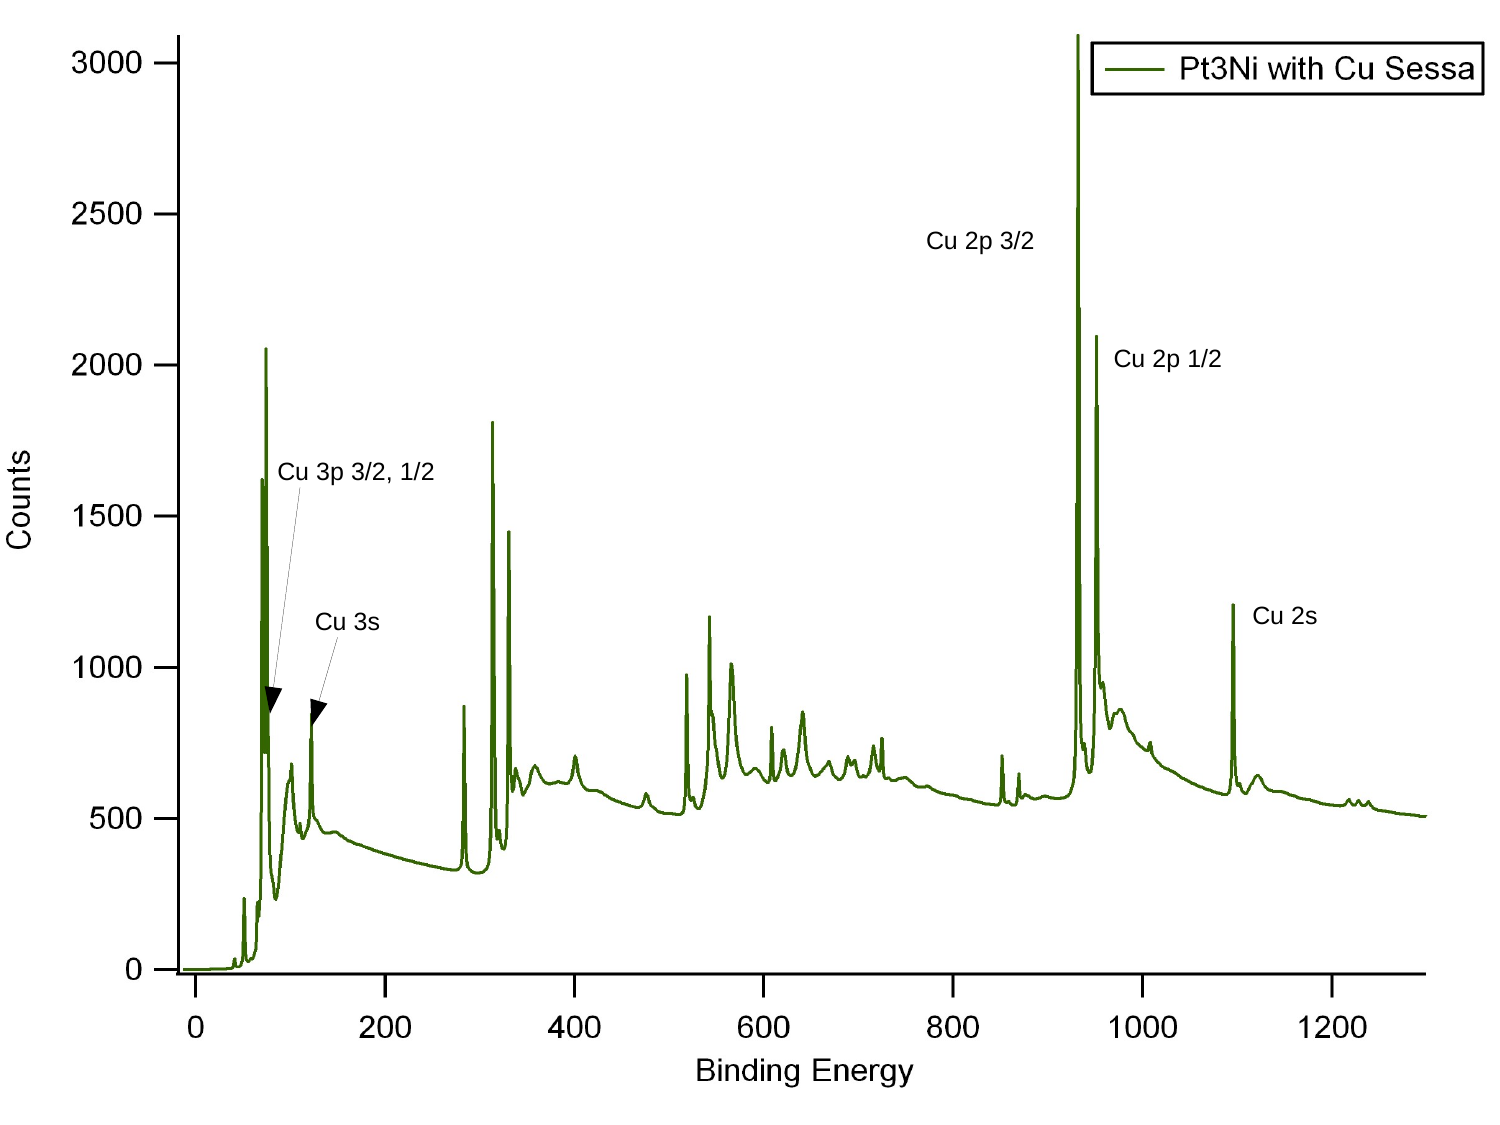

Cu 2p 3/2
Cu 2p 1/2
Cu 3p 3/2, 1/2
Cu 2s
Cu 3s